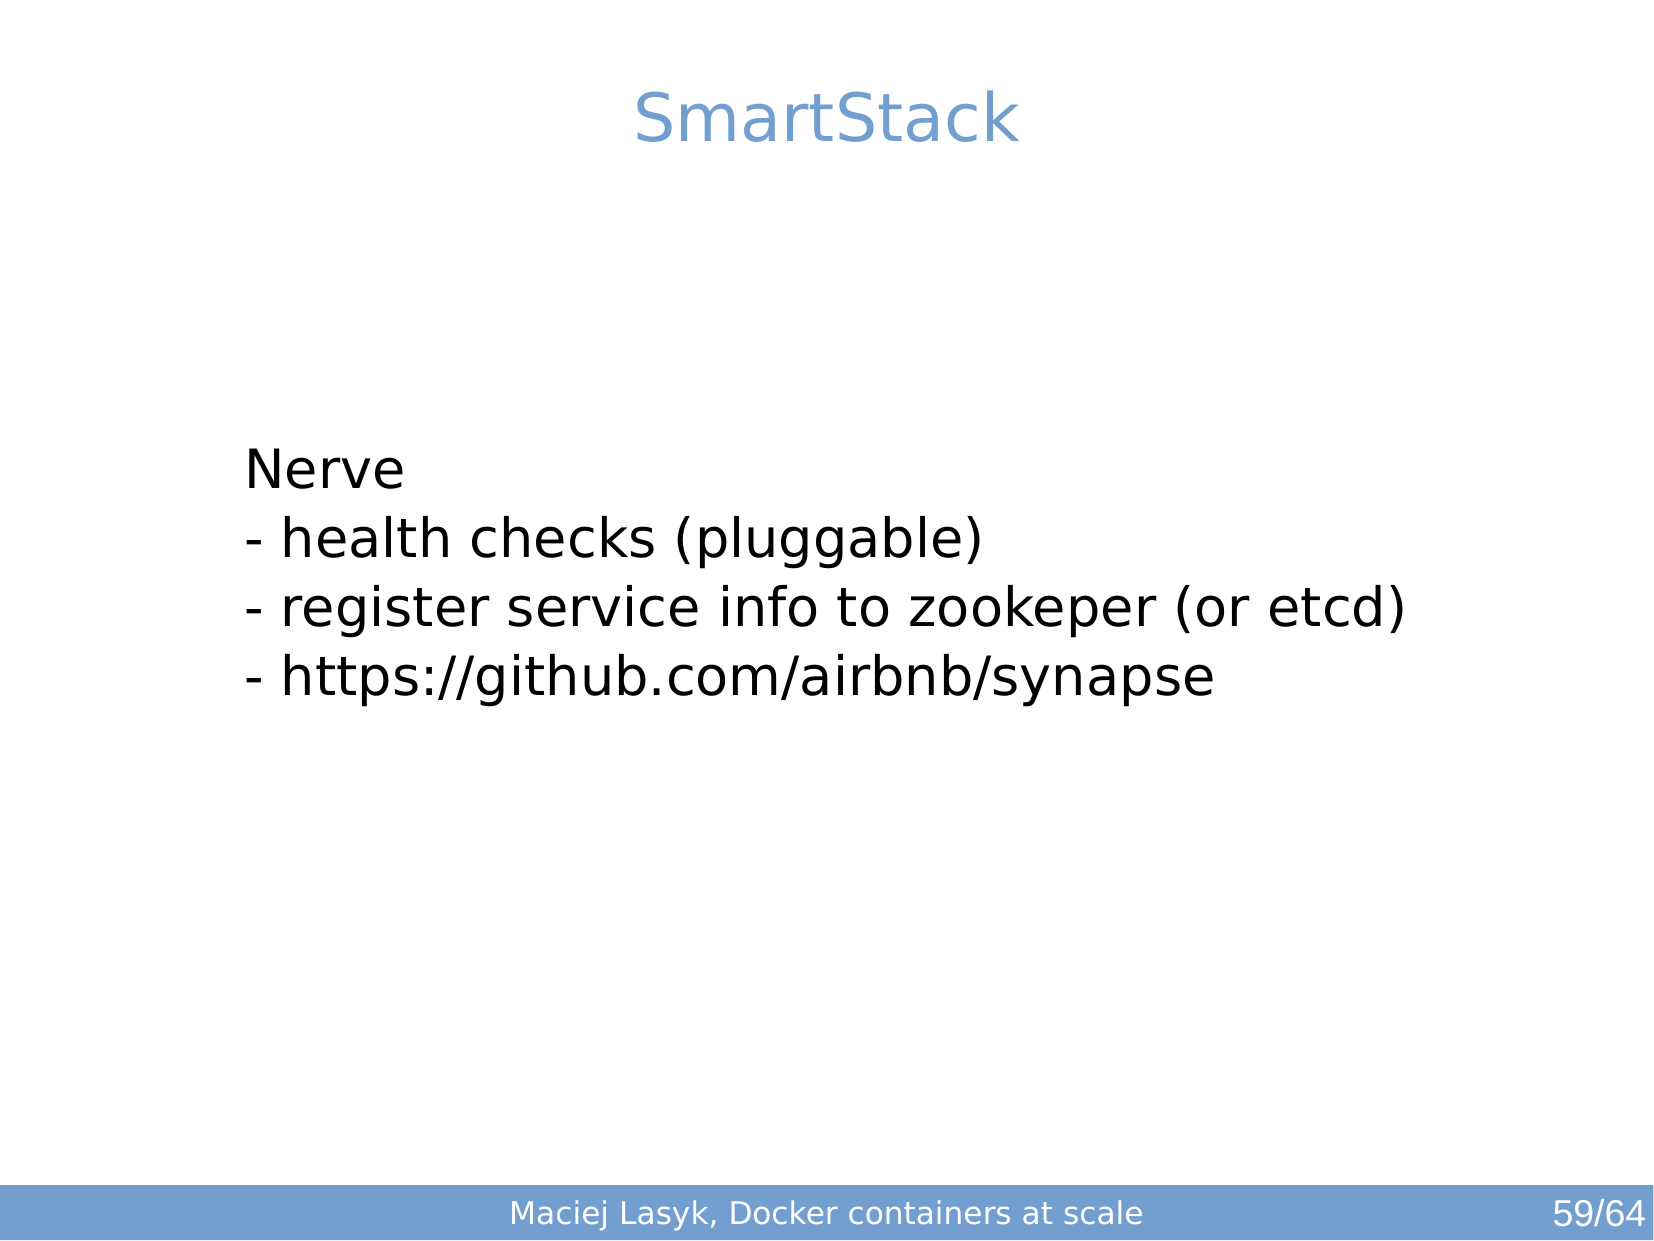

SmartStack
Nerve
- health checks (pluggable)
- register service info to zookeper (or etcd)
- https://github.com/airbnb/synapse
 59/64
Maciej Lasyk, Docker containers at scale